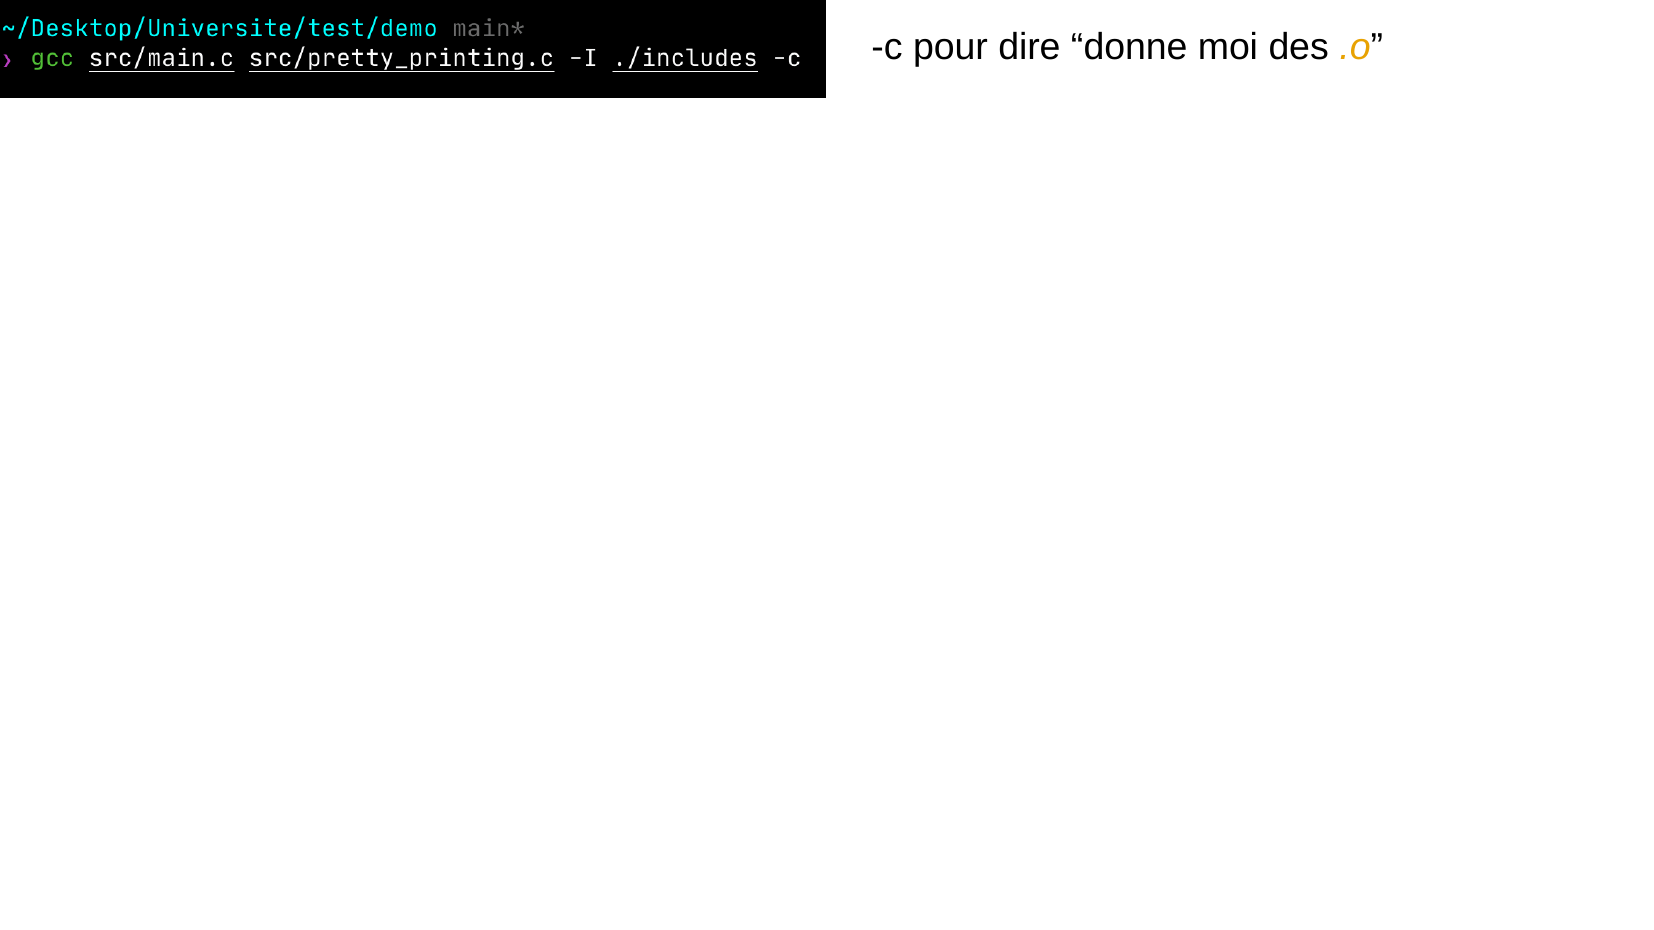

-c pour dire “donne moi des .o”